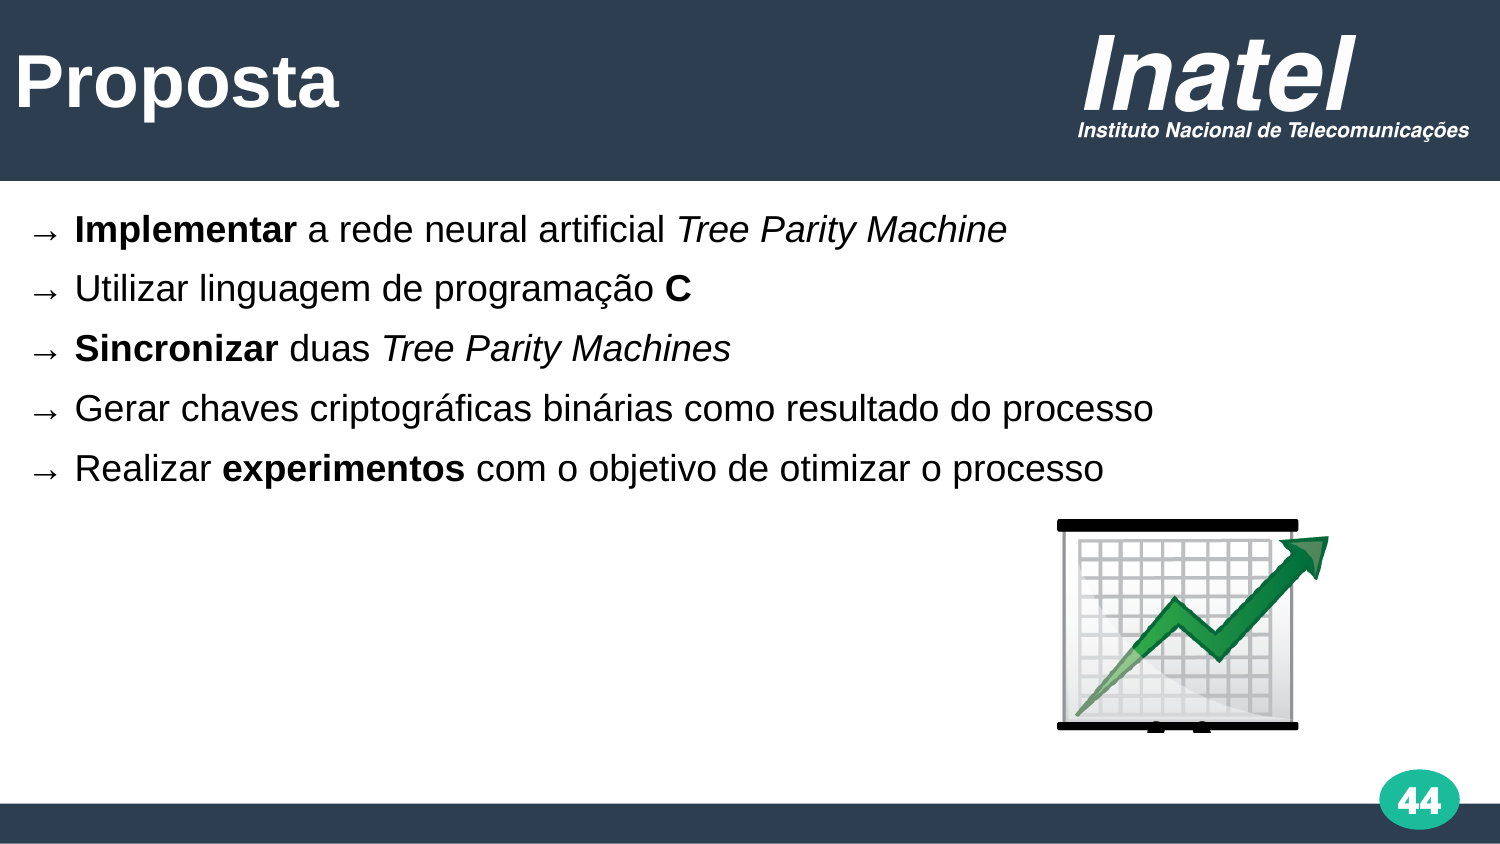

Proposta
→ Implementar a rede neural artificial Tree Parity Machine
→ Utilizar linguagem de programação C
→ Sincronizar duas Tree Parity Machines
→ Gerar chaves criptográficas binárias como resultado do processo
→ Realizar experimentos com o objetivo de otimizar o processo
44